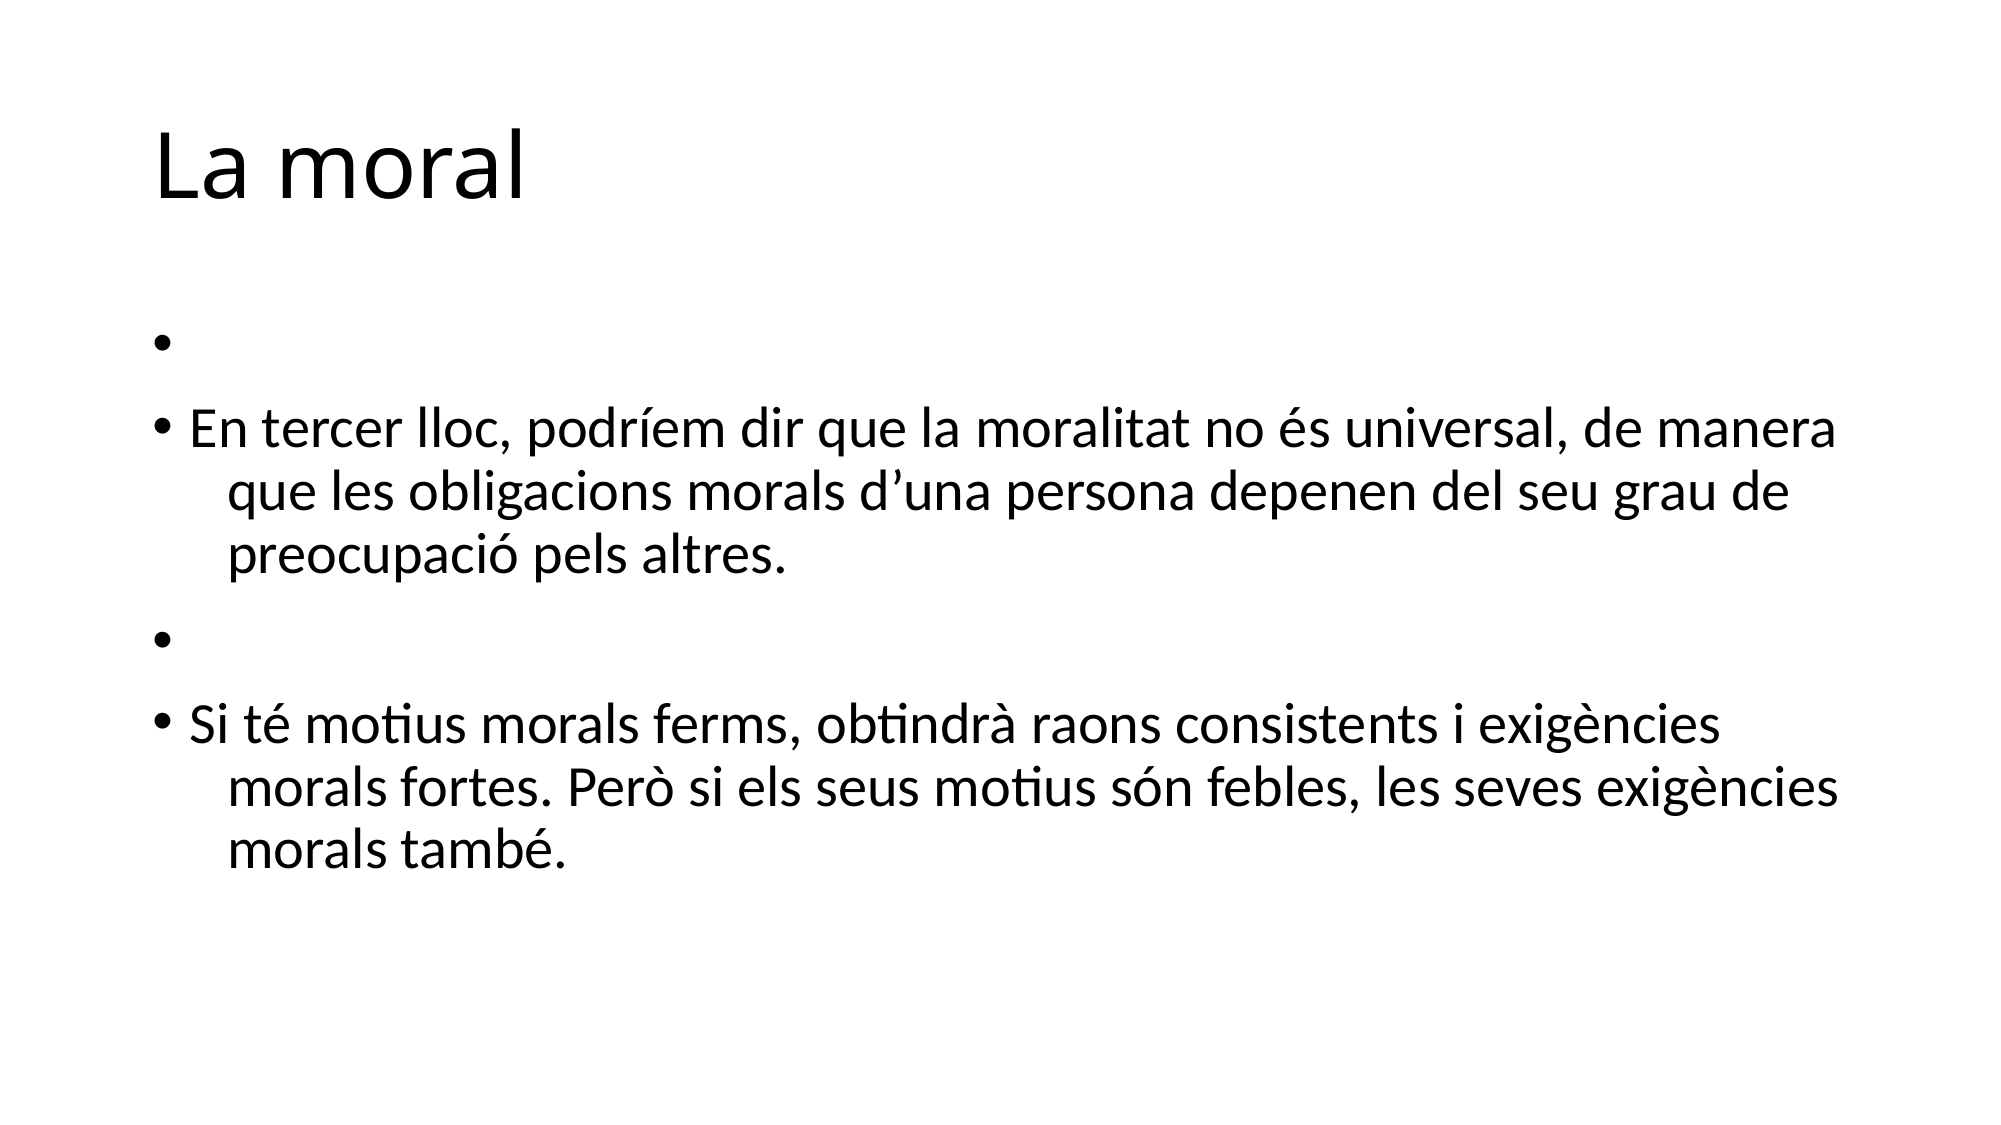

# La moral
En tercer lloc, podríem dir que la moralitat no és universal, de manera que les obligacions morals d’una persona depenen del seu grau de preocupació pels altres.
Si té motius morals ferms, obtindrà raons consistents i exigències morals fortes. Però si els seus motius són febles, les seves exigències morals també.